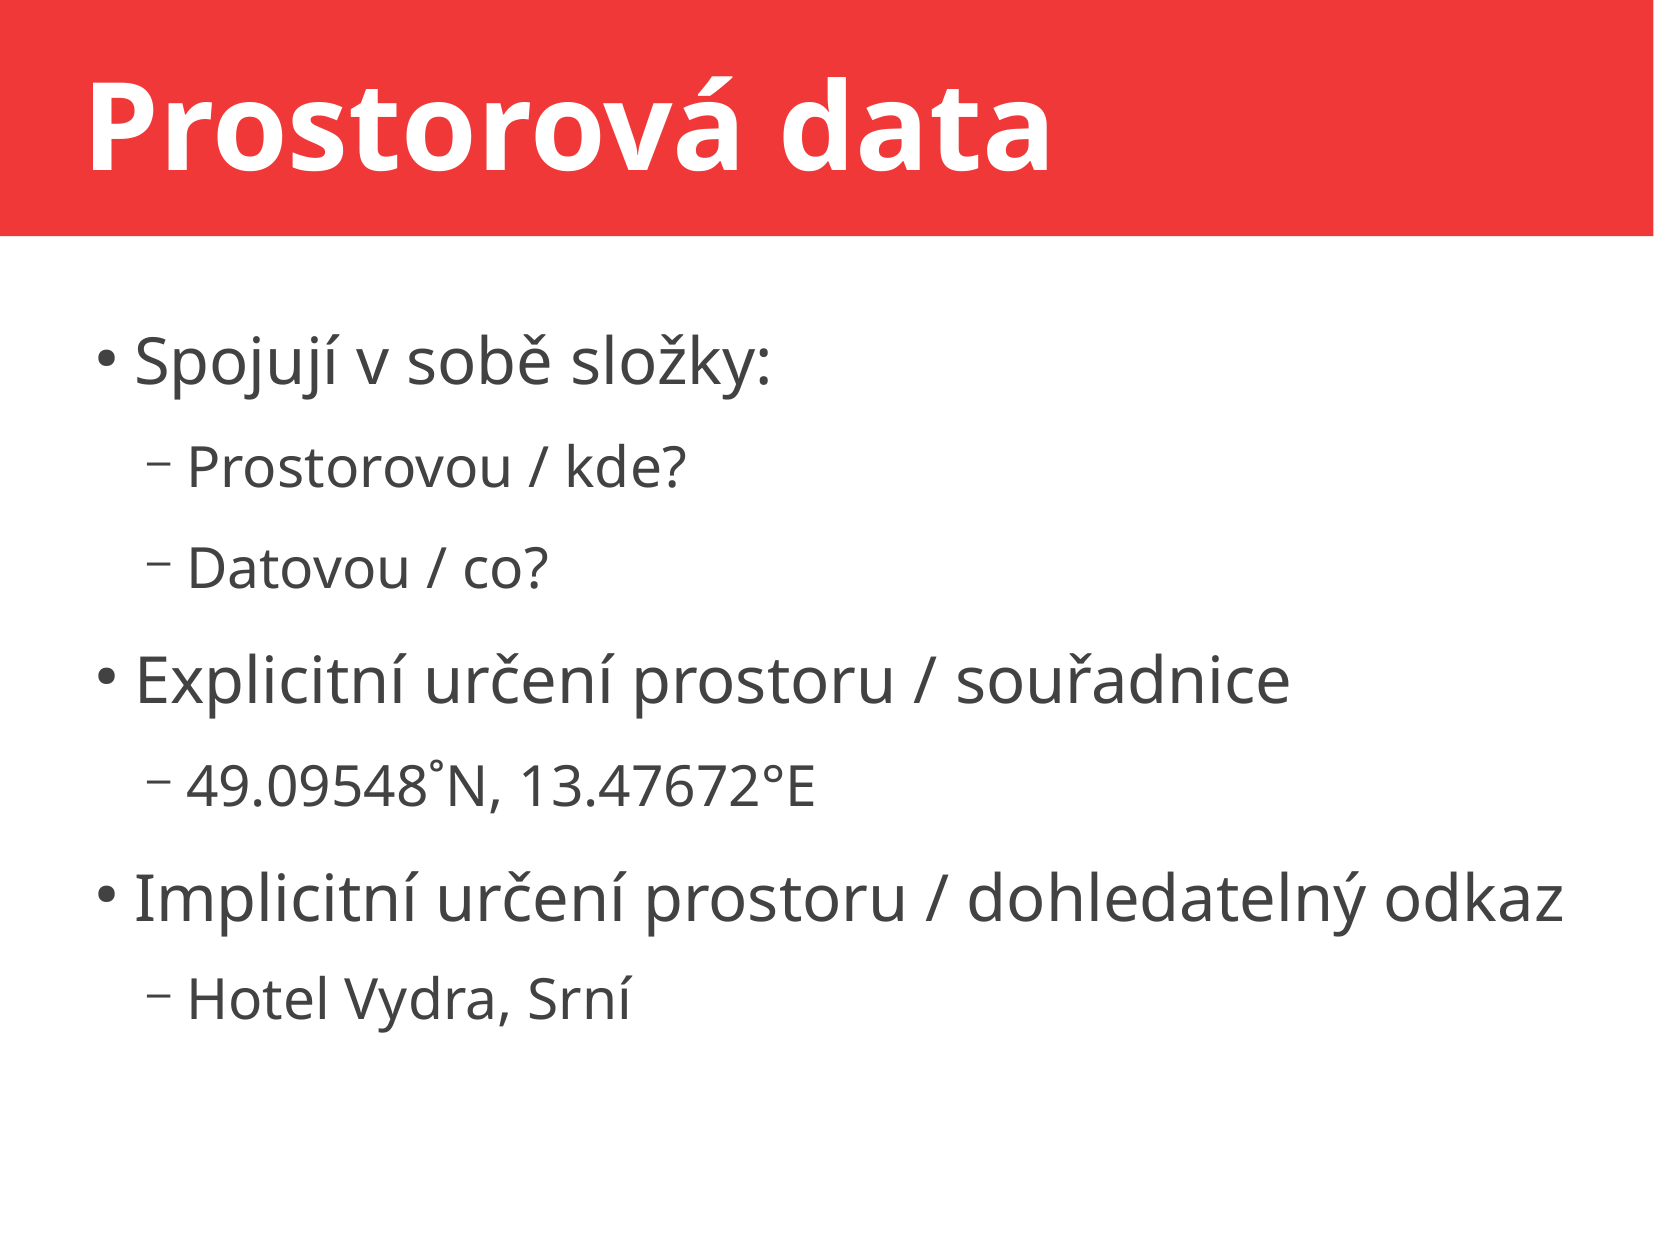

# Prostorová data
Spojují v sobě složky:
Prostorovou / kde?
Datovou / co?
Explicitní určení prostoru / souřadnice
49.09548˚N, 13.47672°E
Implicitní určení prostoru / dohledatelný odkaz
Hotel Vydra, Srní